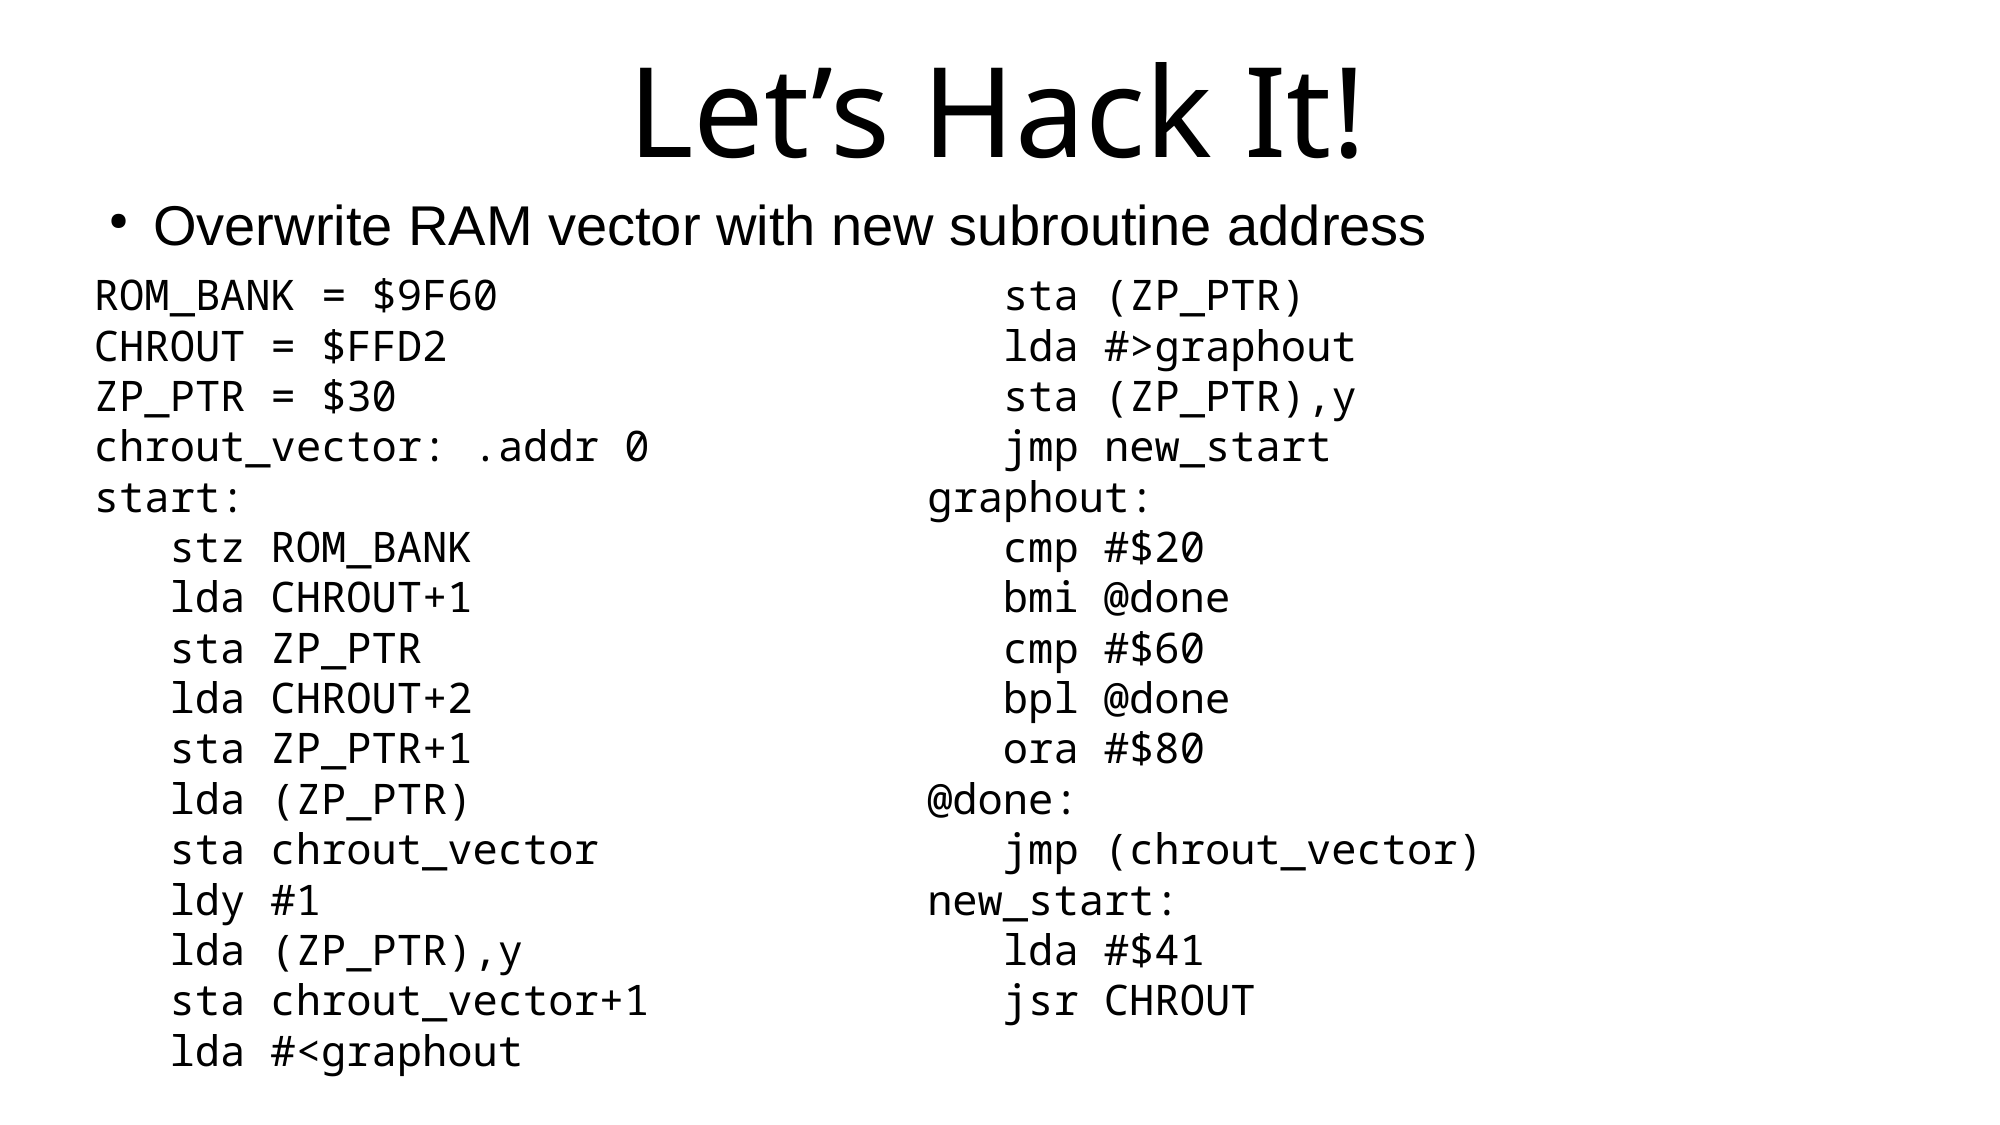

Let’s Hack It!
# Overwrite RAM vector with new subroutine address
ROM_BANK = $9F60 sta (ZP_PTR)
CHROUT = $FFD2 lda #>graphout
ZP_PTR = $30 sta (ZP_PTR),y
chrout_vector: .addr 0 jmp new_start
start: graphout:
 stz ROM_BANK cmp #$20
 lda CHROUT+1 bmi @done
 sta ZP_PTR cmp #$60
 lda CHROUT+2 bpl @done
 sta ZP_PTR+1 ora #$80
 lda (ZP_PTR) @done:
 sta chrout_vector jmp (chrout_vector)
 ldy #1 new_start:
 lda (ZP_PTR),y lda #$41
 sta chrout_vector+1 jsr CHROUT
 lda #<graphout